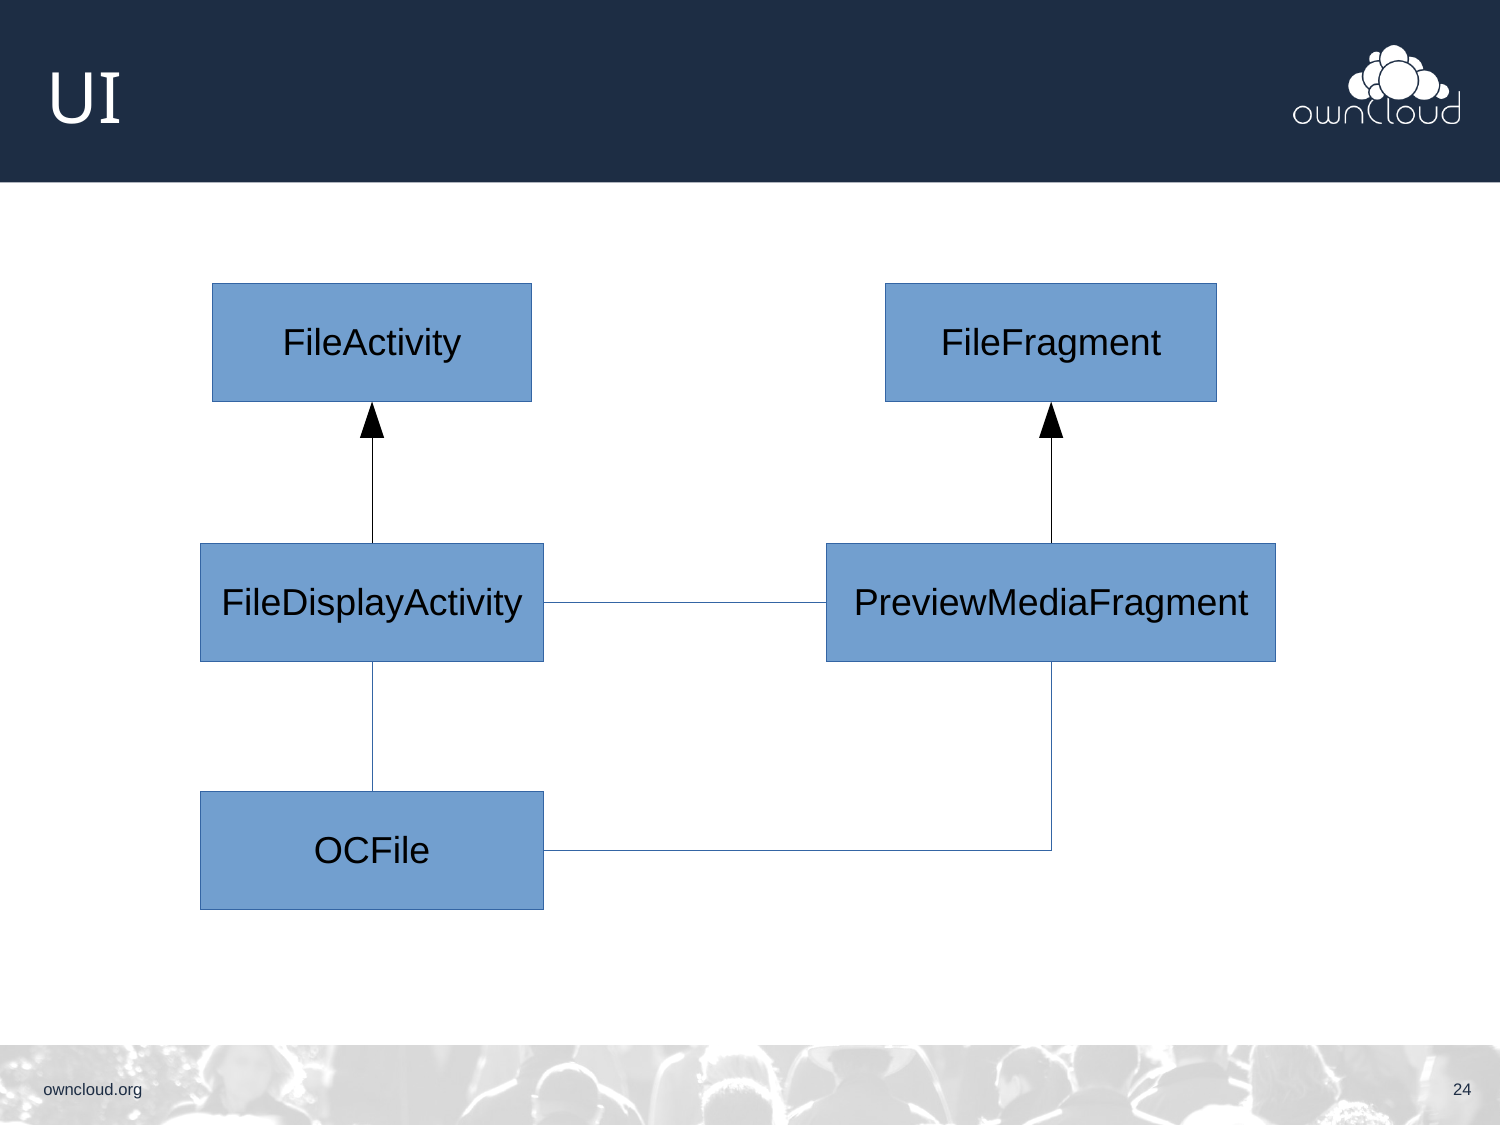

# UI
FileActivity
FileFragment
FileDisplayActivity
PreviewMediaFragment
OCFile